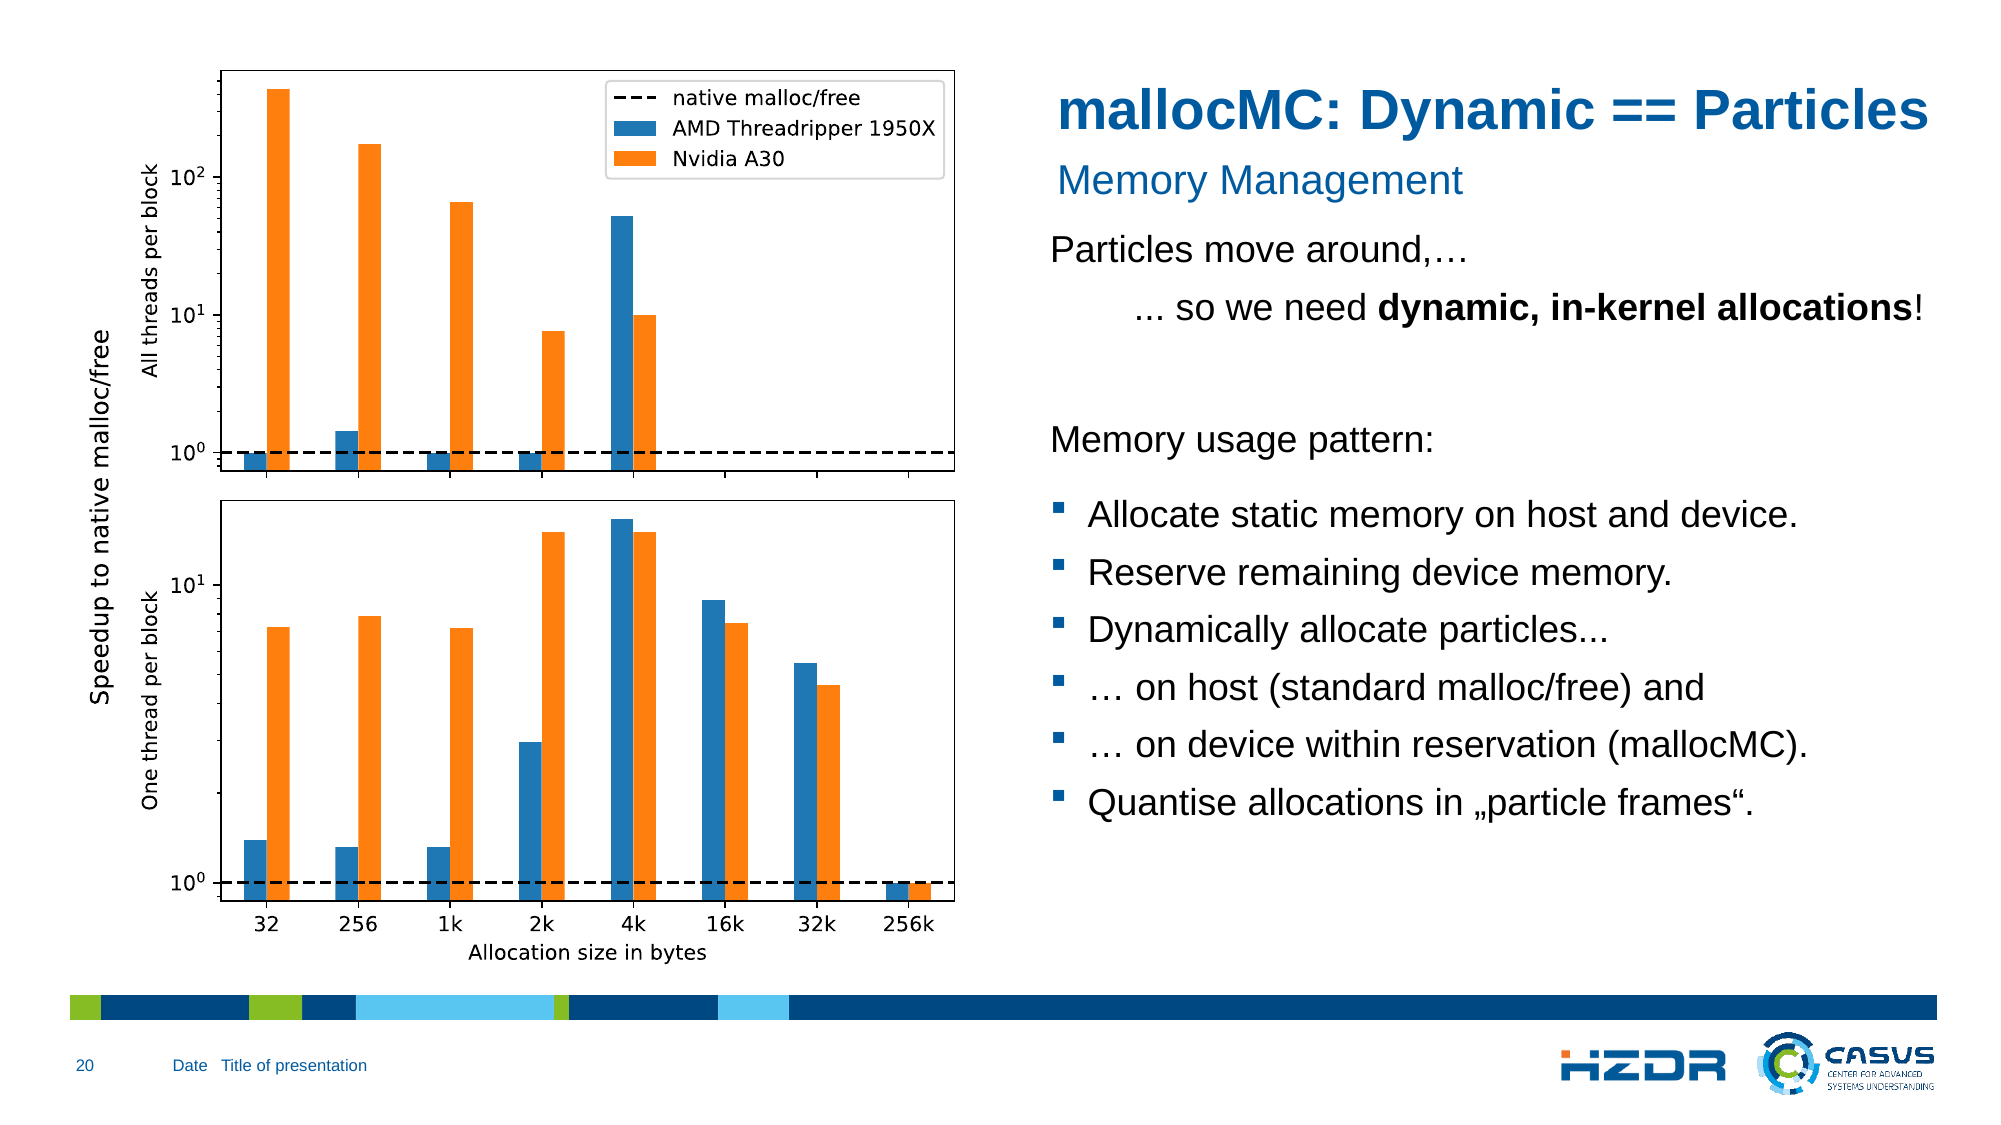

mallocMC: Dynamic == Particles
# Memory Management
Particles move around,…
 ... so we need dynamic, in-kernel allocations!
Memory usage pattern:
Allocate static memory on host and device.
Reserve remaining device memory.
Dynamically allocate particles...
… on host (standard malloc/free) and
… on device within reservation (mallocMC).
Quantise allocations in „particle frames“.
20
Date
Title of presentation